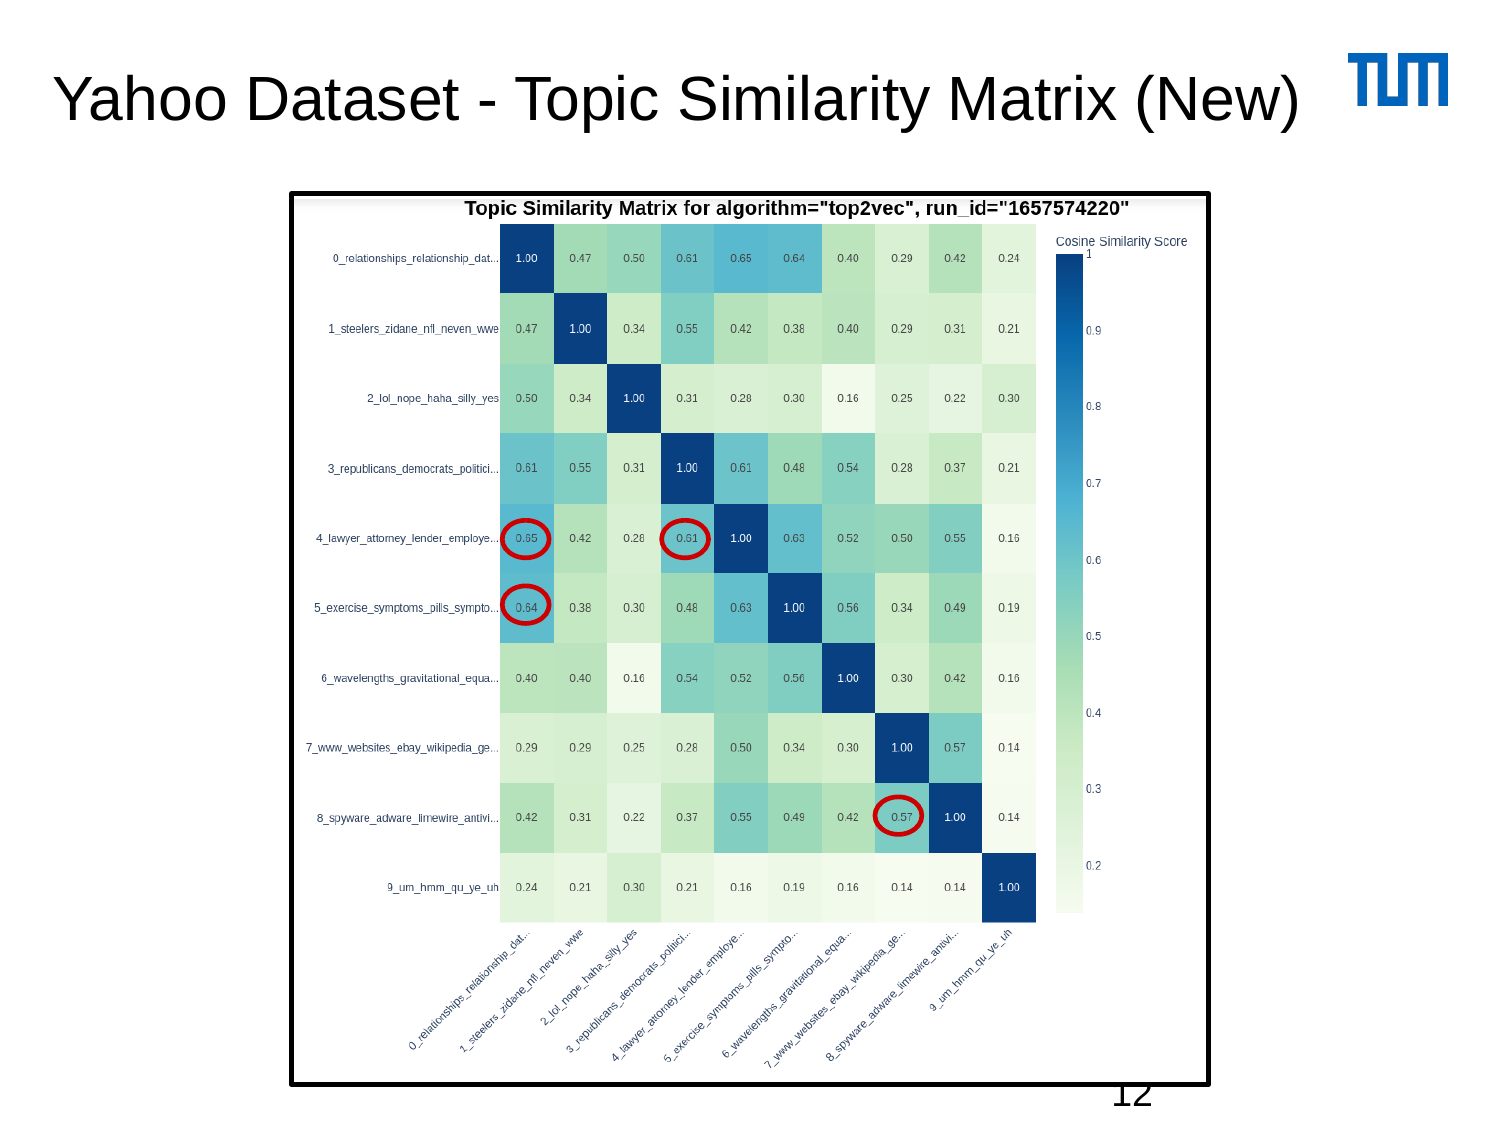

Yahoo Dataset - Topic Similarity Matrix (New)